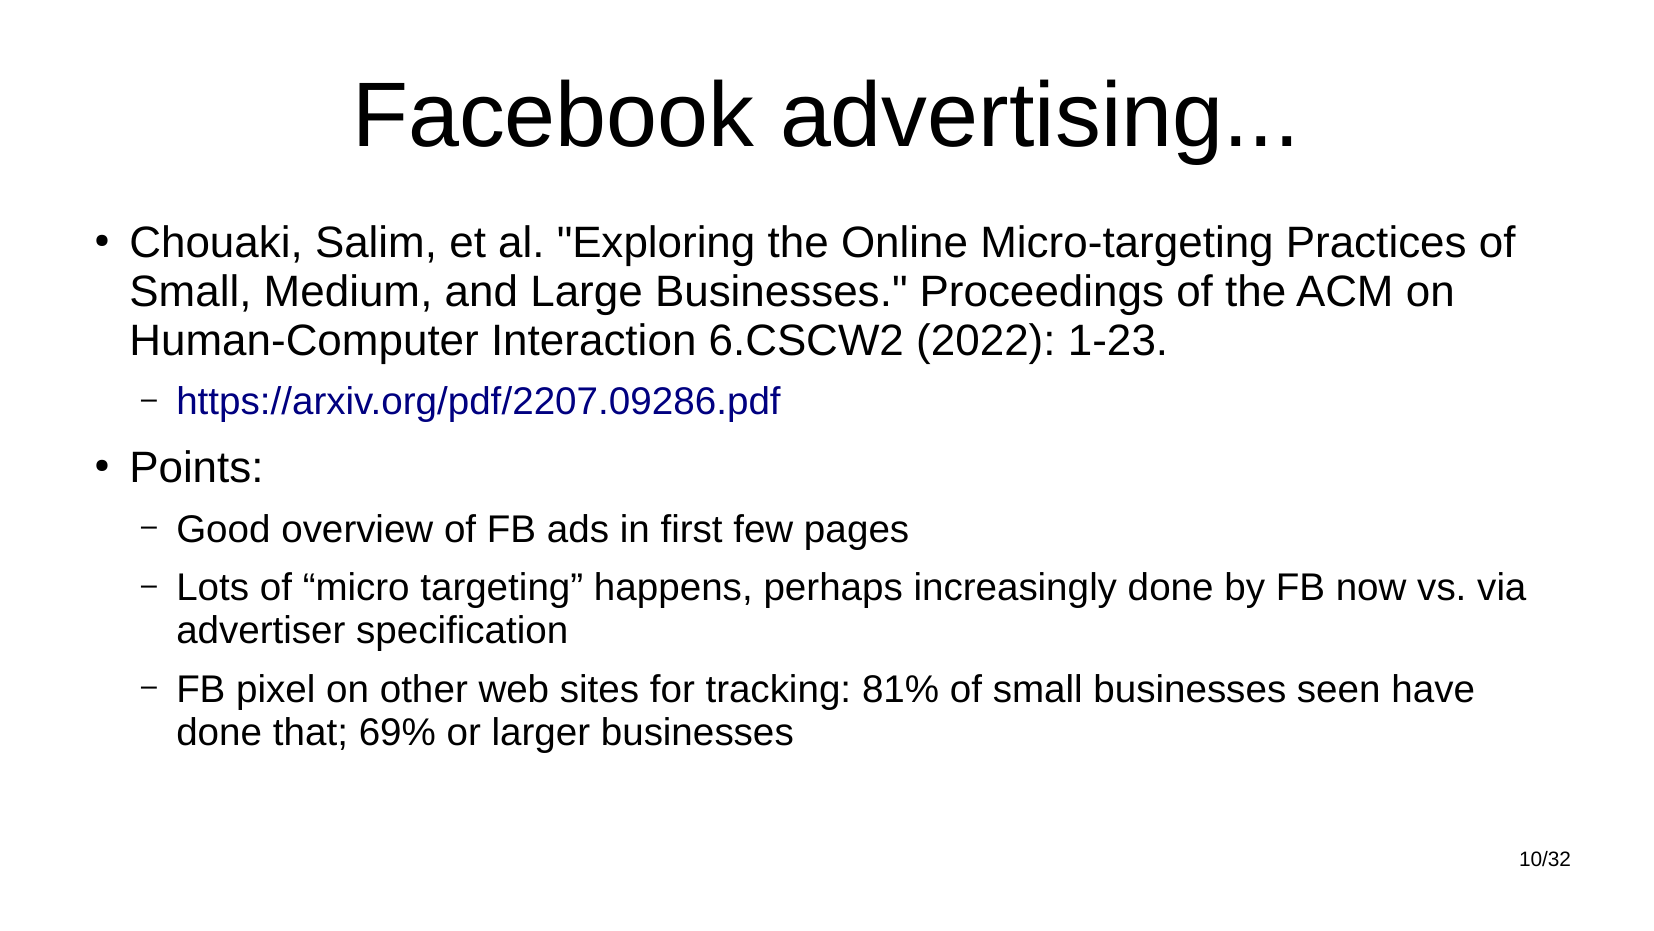

# Facebook advertising...
Chouaki, Salim, et al. "Exploring the Online Micro-targeting Practices of Small, Medium, and Large Businesses." Proceedings of the ACM on Human-Computer Interaction 6.CSCW2 (2022): 1-23.
https://arxiv.org/pdf/2207.09286.pdf
Points:
Good overview of FB ads in first few pages
Lots of “micro targeting” happens, perhaps increasingly done by FB now vs. via advertiser specification
FB pixel on other web sites for tracking: 81% of small businesses seen have done that; 69% or larger businesses
10